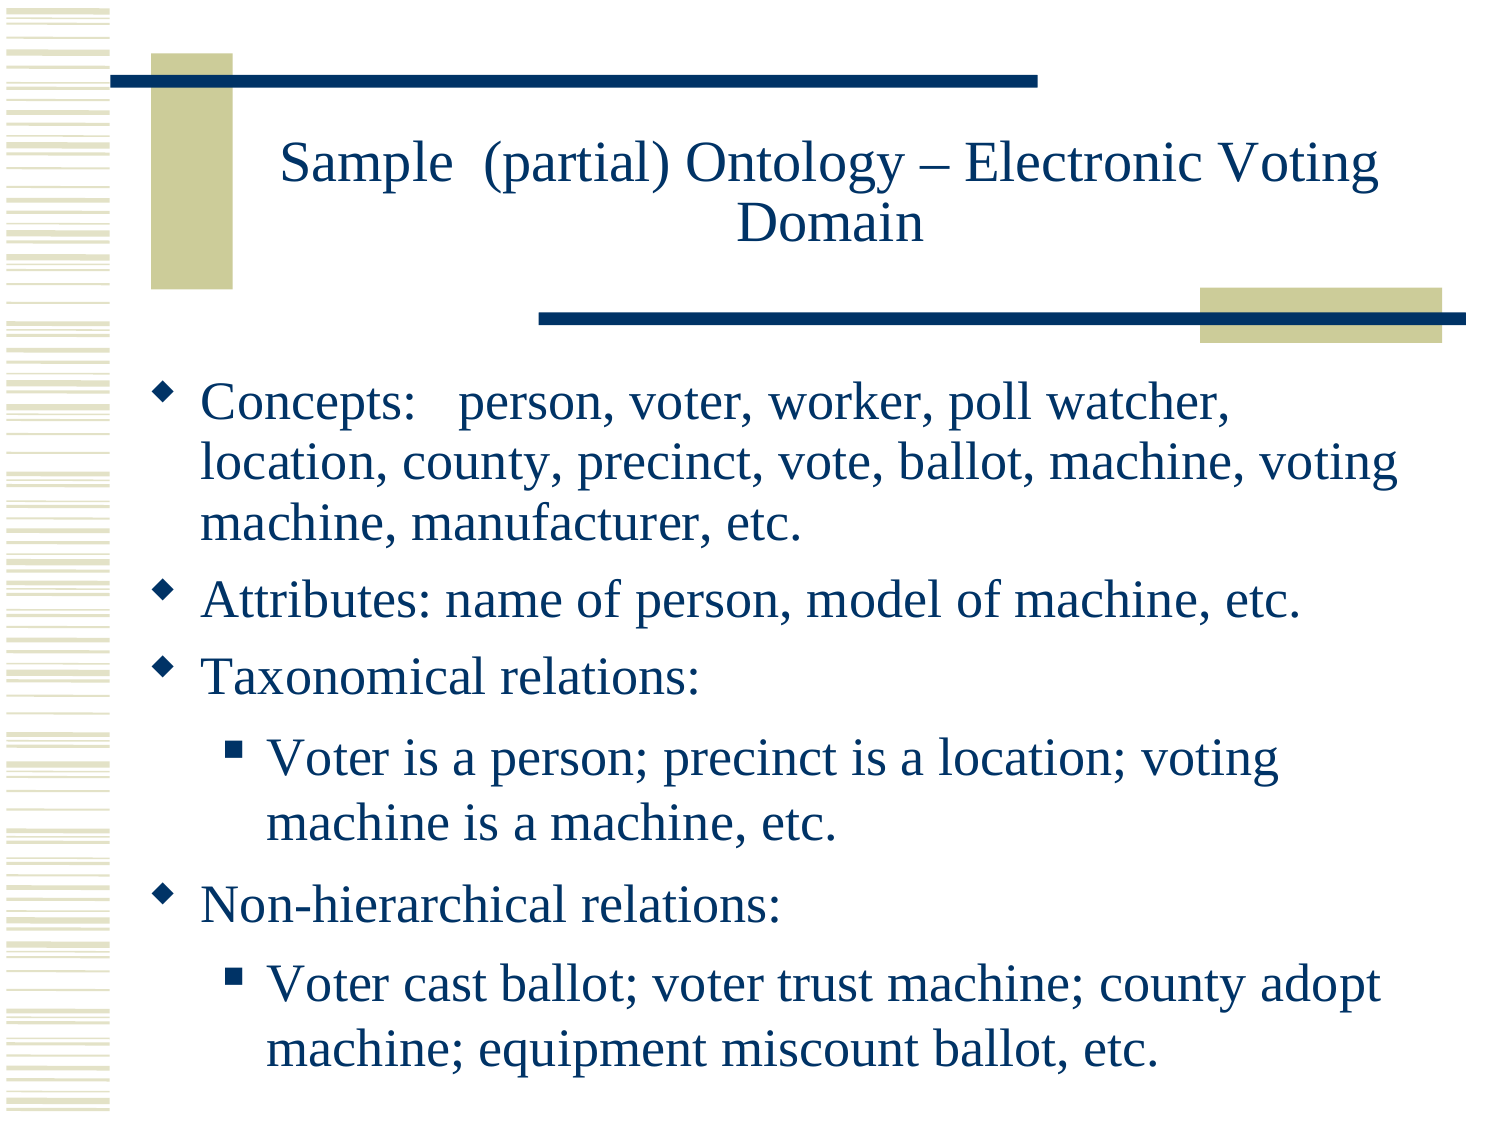

# Sample (partial) Ontology – Electronic Voting Domain
Concepts: person, voter, worker, poll watcher, location, county, precinct, vote, ballot, machine, voting machine, manufacturer, etc.
Attributes: name of person, model of machine, etc.
Taxonomical relations:
Voter is a person; precinct is a location; voting machine is a machine, etc.
Non-hierarchical relations:
Voter cast ballot; voter trust machine; county adopt machine; equipment miscount ballot, etc.